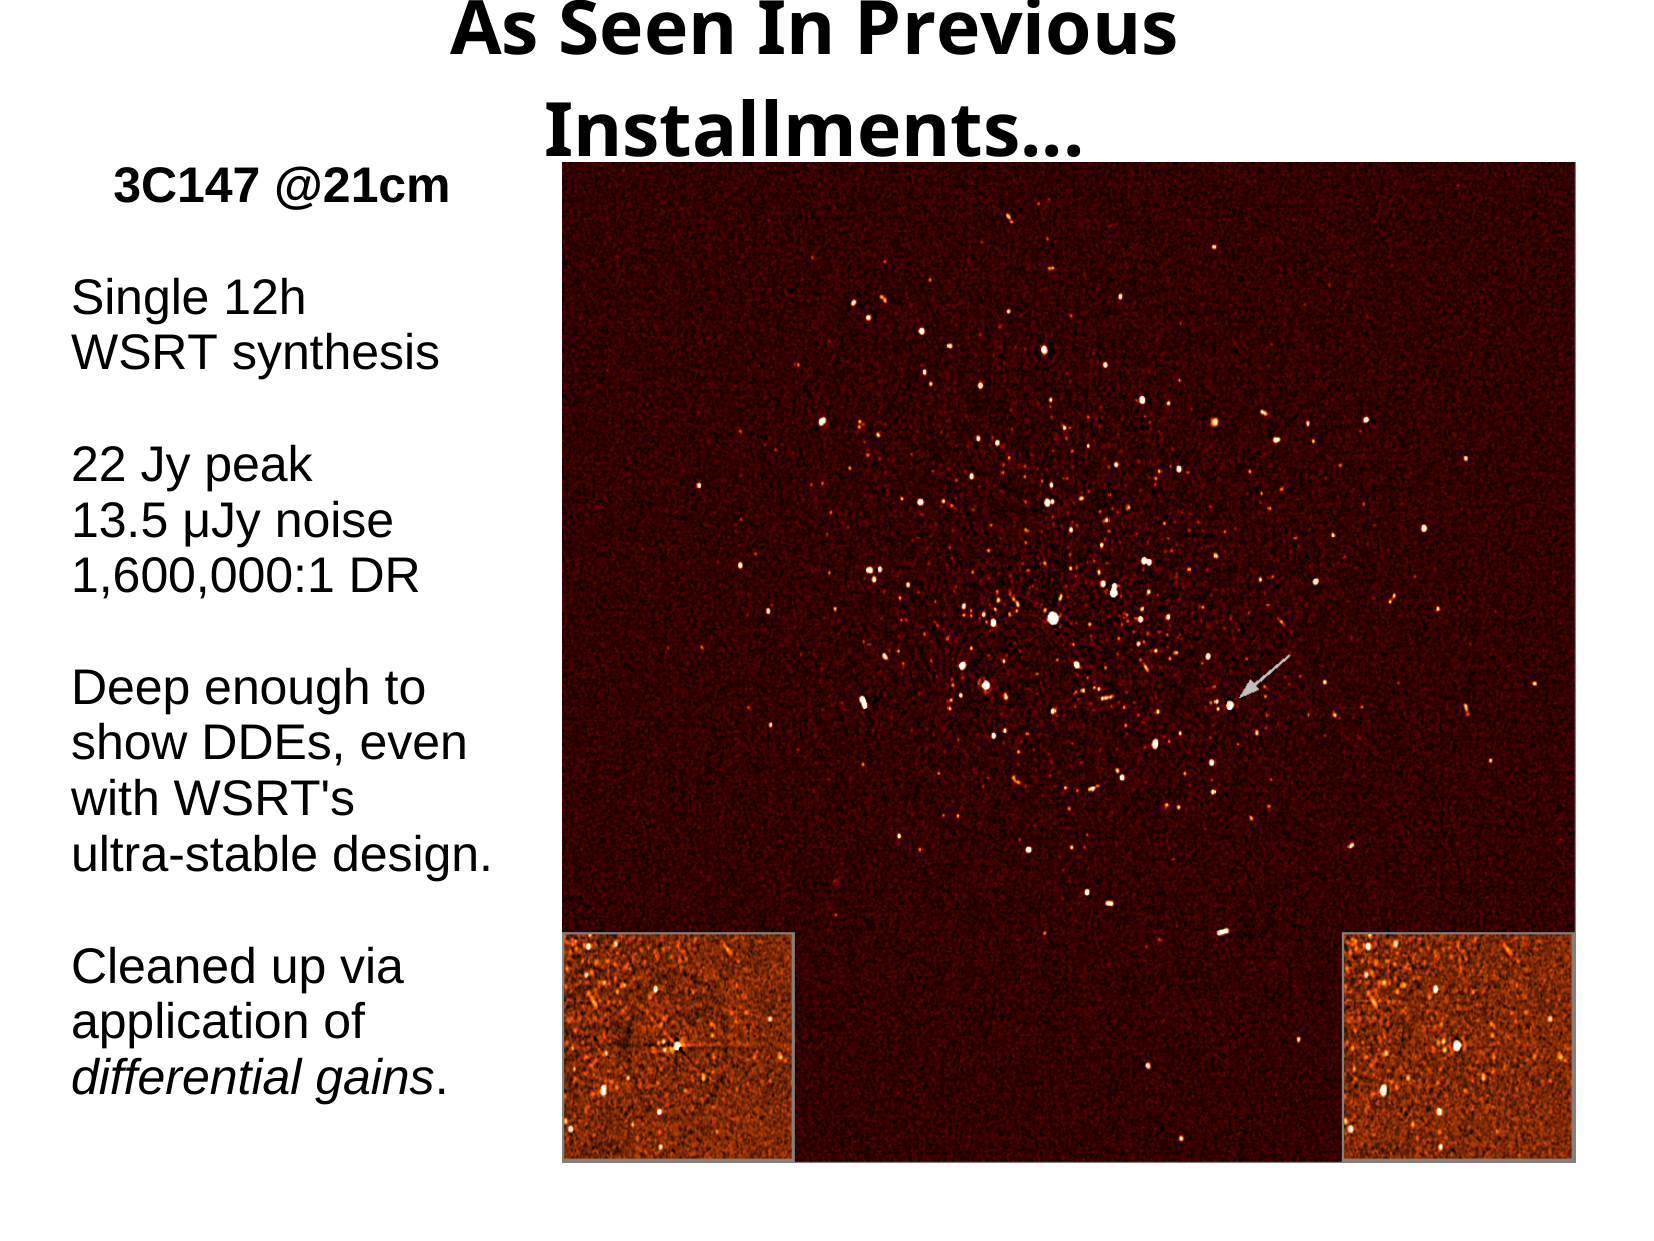

# As Seen In Previous Installments...
3C147 @21cm
Single 12h
WSRT synthesis
22 Jy peak
13.5 μJy noise
1,600,000:1 DR
Deep enough to
show DDEs, even
with WSRT's
ultra-stable design.
Cleaned up via
application of
differential gains.